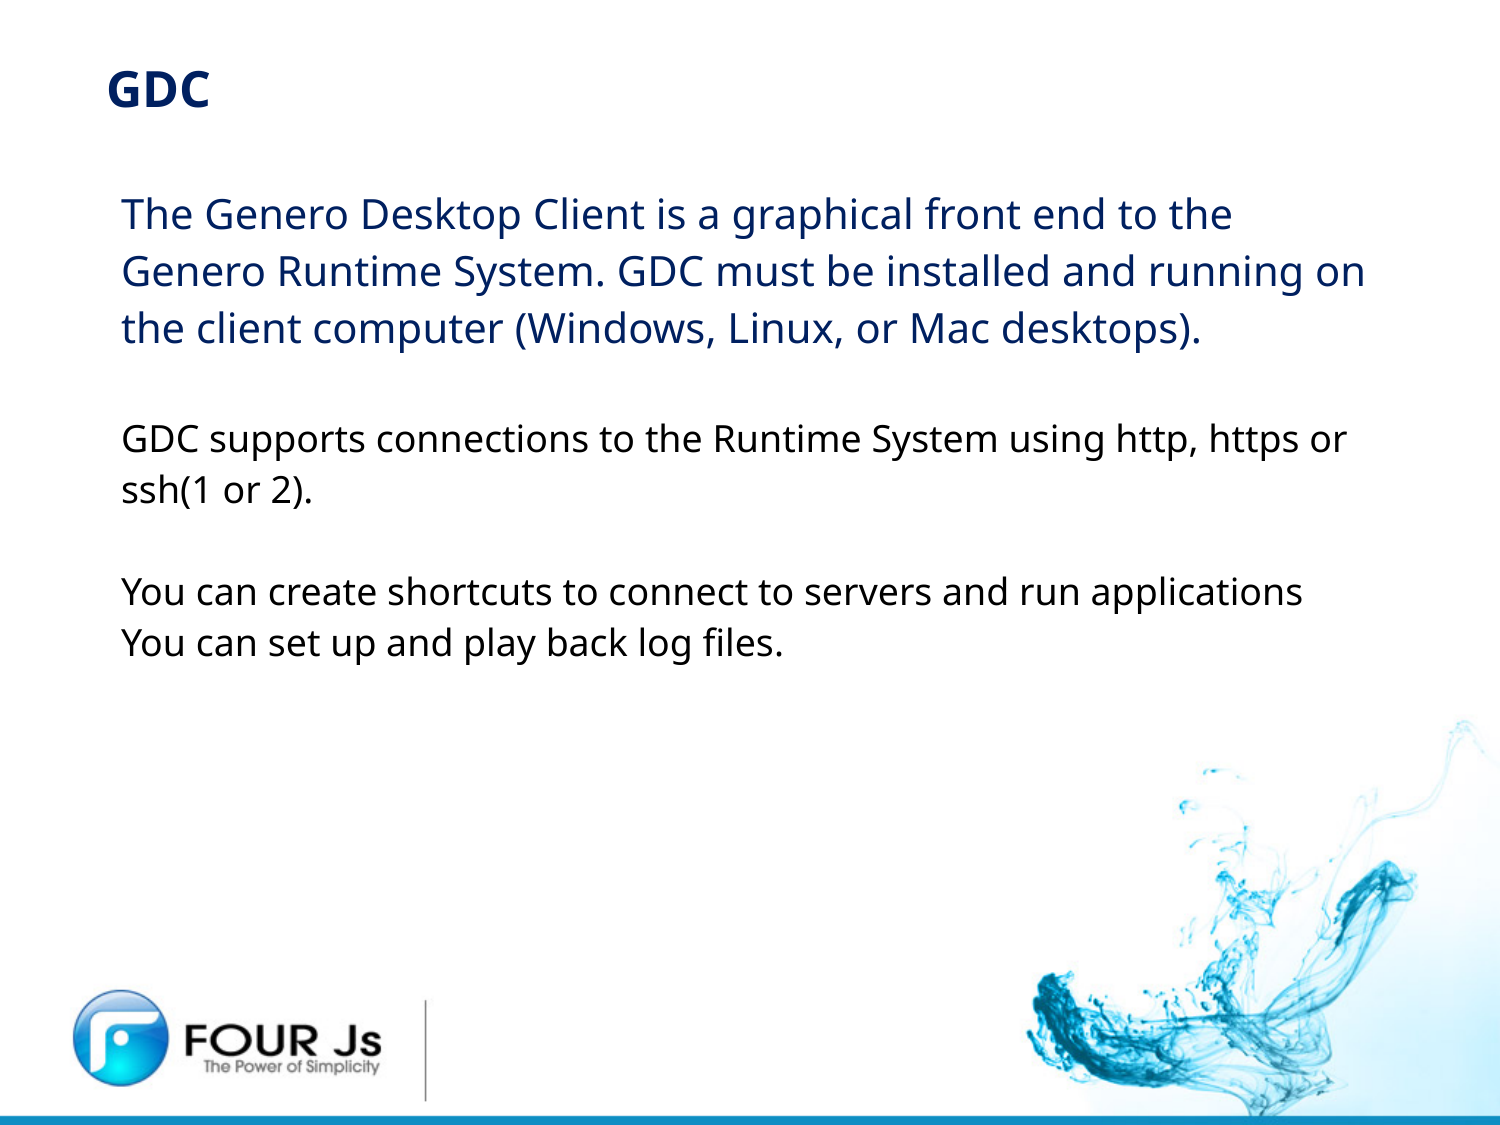

# GDC
The Genero Desktop Client is a graphical front end to the Genero Runtime System. GDC must be installed and running on the client computer (Windows, Linux, or Mac desktops).
GDC supports connections to the Runtime System using http, https or ssh(1 or 2).
You can create shortcuts to connect to servers and run applications
You can set up and play back log files.